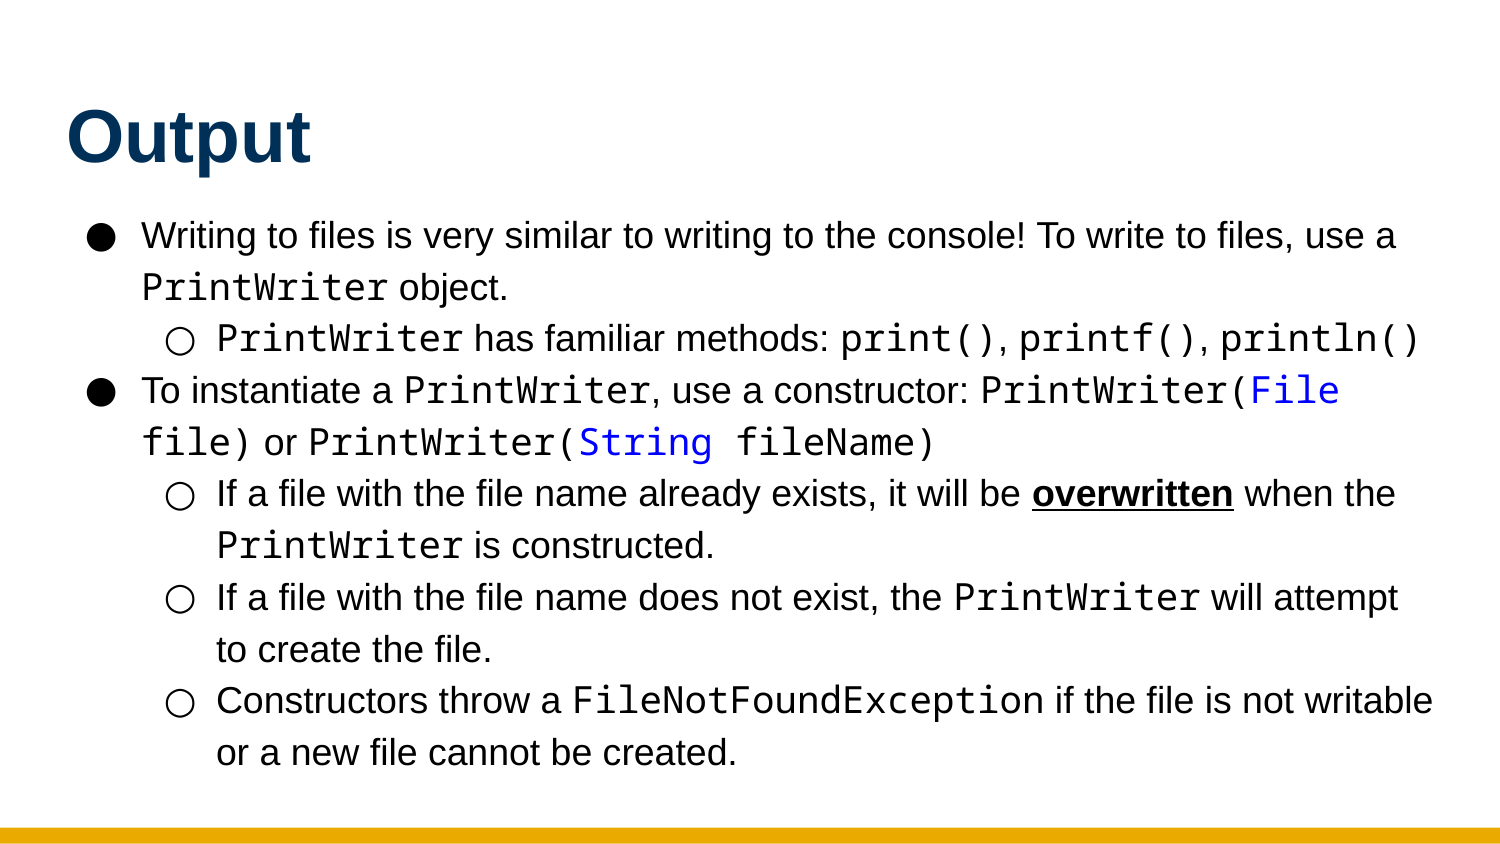

# Output
Writing to files is very similar to writing to the console! To write to files, use a PrintWriter object.
PrintWriter has familiar methods: print(), printf(), println()
To instantiate a PrintWriter, use a constructor: PrintWriter(File file) or PrintWriter(String fileName)
If a file with the file name already exists, it will be overwritten when the PrintWriter is constructed.
If a file with the file name does not exist, the PrintWriter will attempt to create the file.
Constructors throw a FileNotFoundException if the file is not writable or a new file cannot be created.